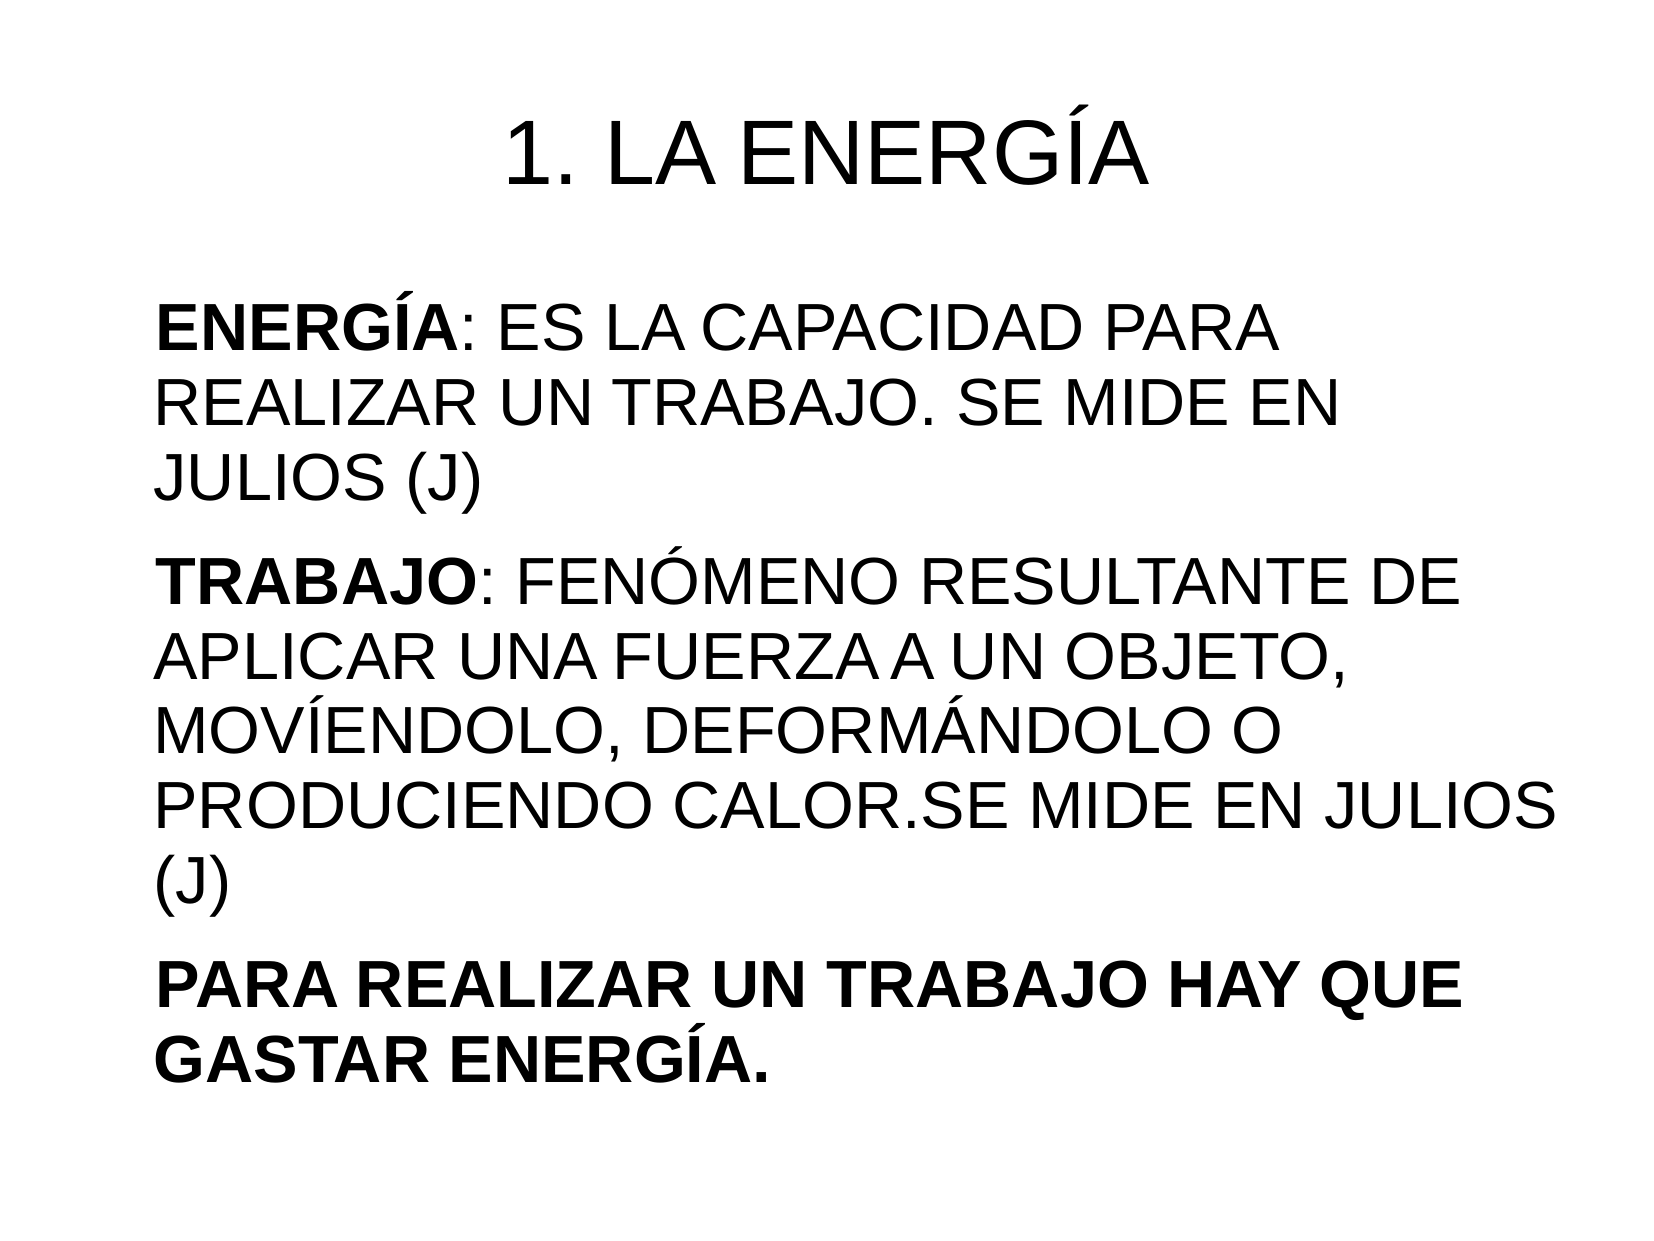

# 1. LA ENERGÍA
ENERGÍA: ES LA CAPACIDAD PARA REALIZAR UN TRABAJO. SE MIDE EN JULIOS (J)
TRABAJO: FENÓMENO RESULTANTE DE APLICAR UNA FUERZA A UN OBJETO, MOVÍENDOLO, DEFORMÁNDOLO O PRODUCIENDO CALOR.SE MIDE EN JULIOS (J)
PARA REALIZAR UN TRABAJO HAY QUE GASTAR ENERGÍA.